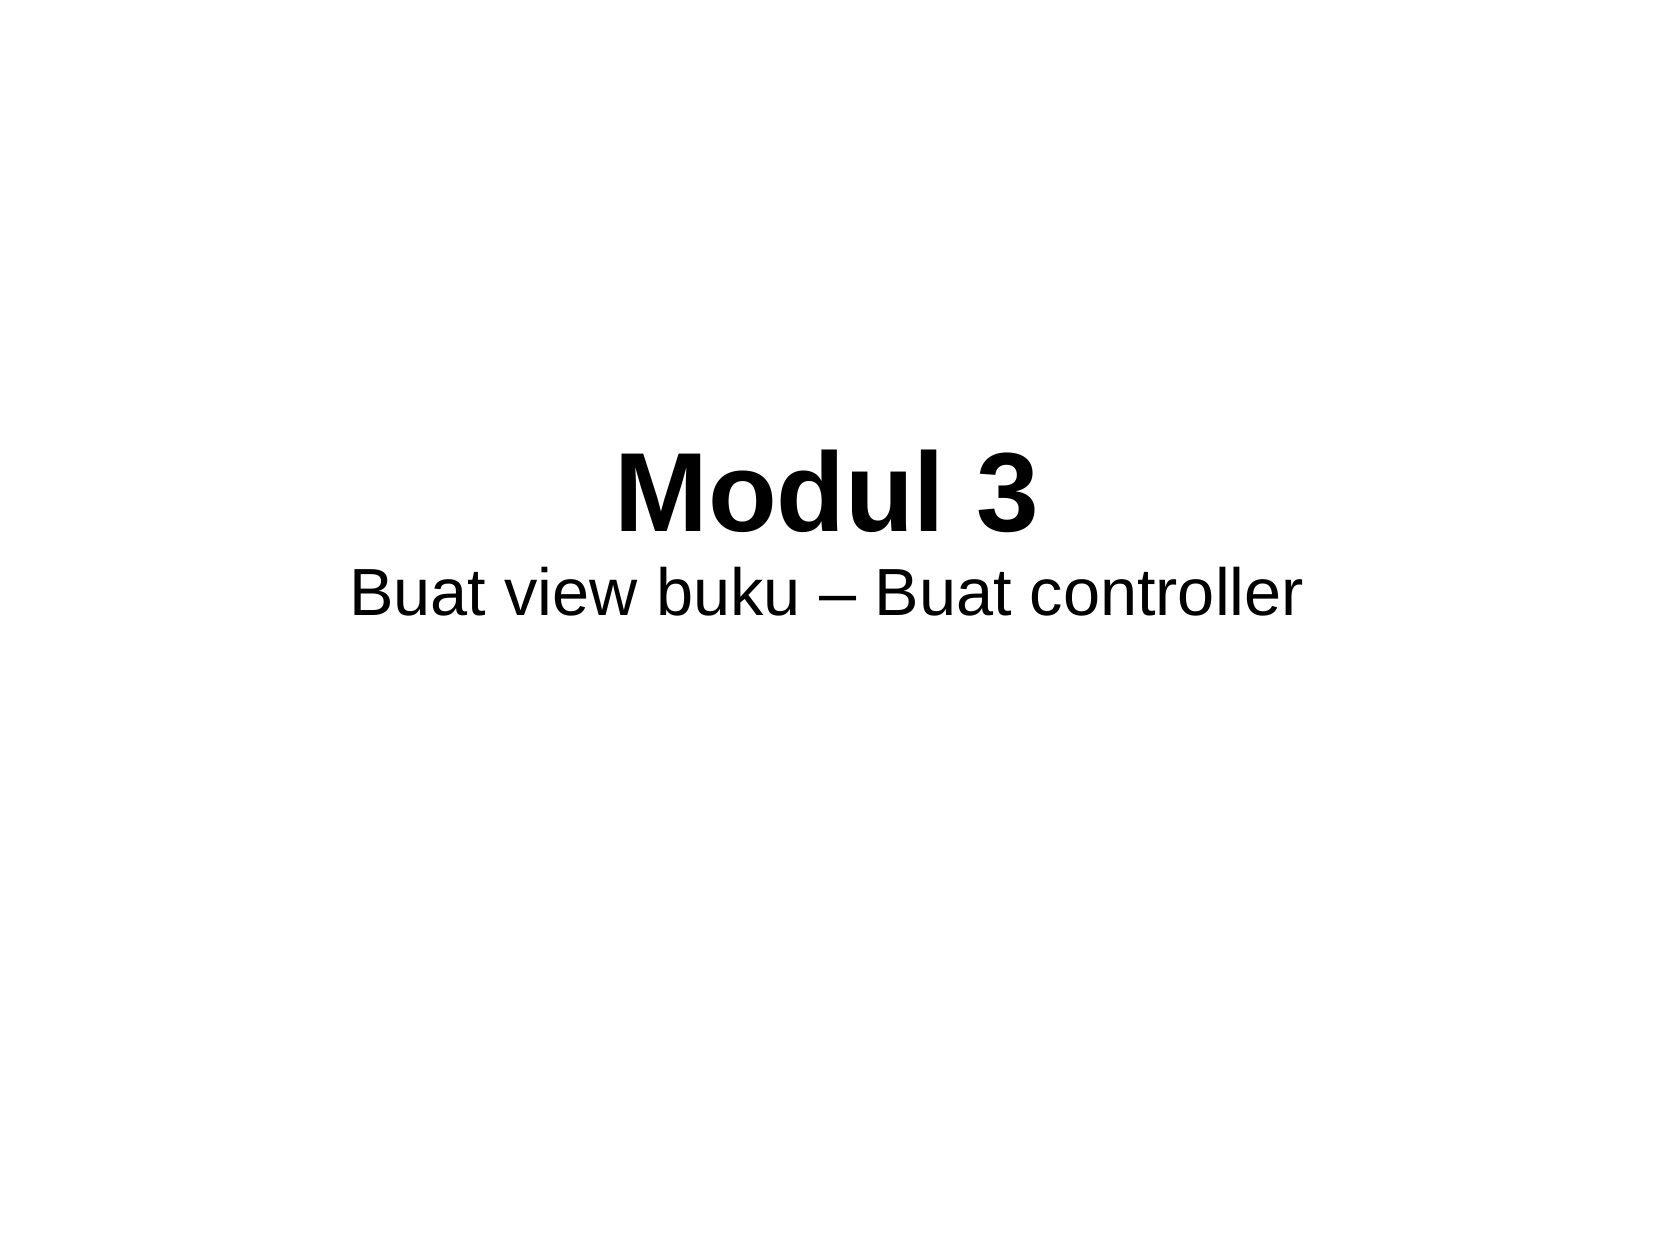

Modul 3
Buat view buku – Buat controller